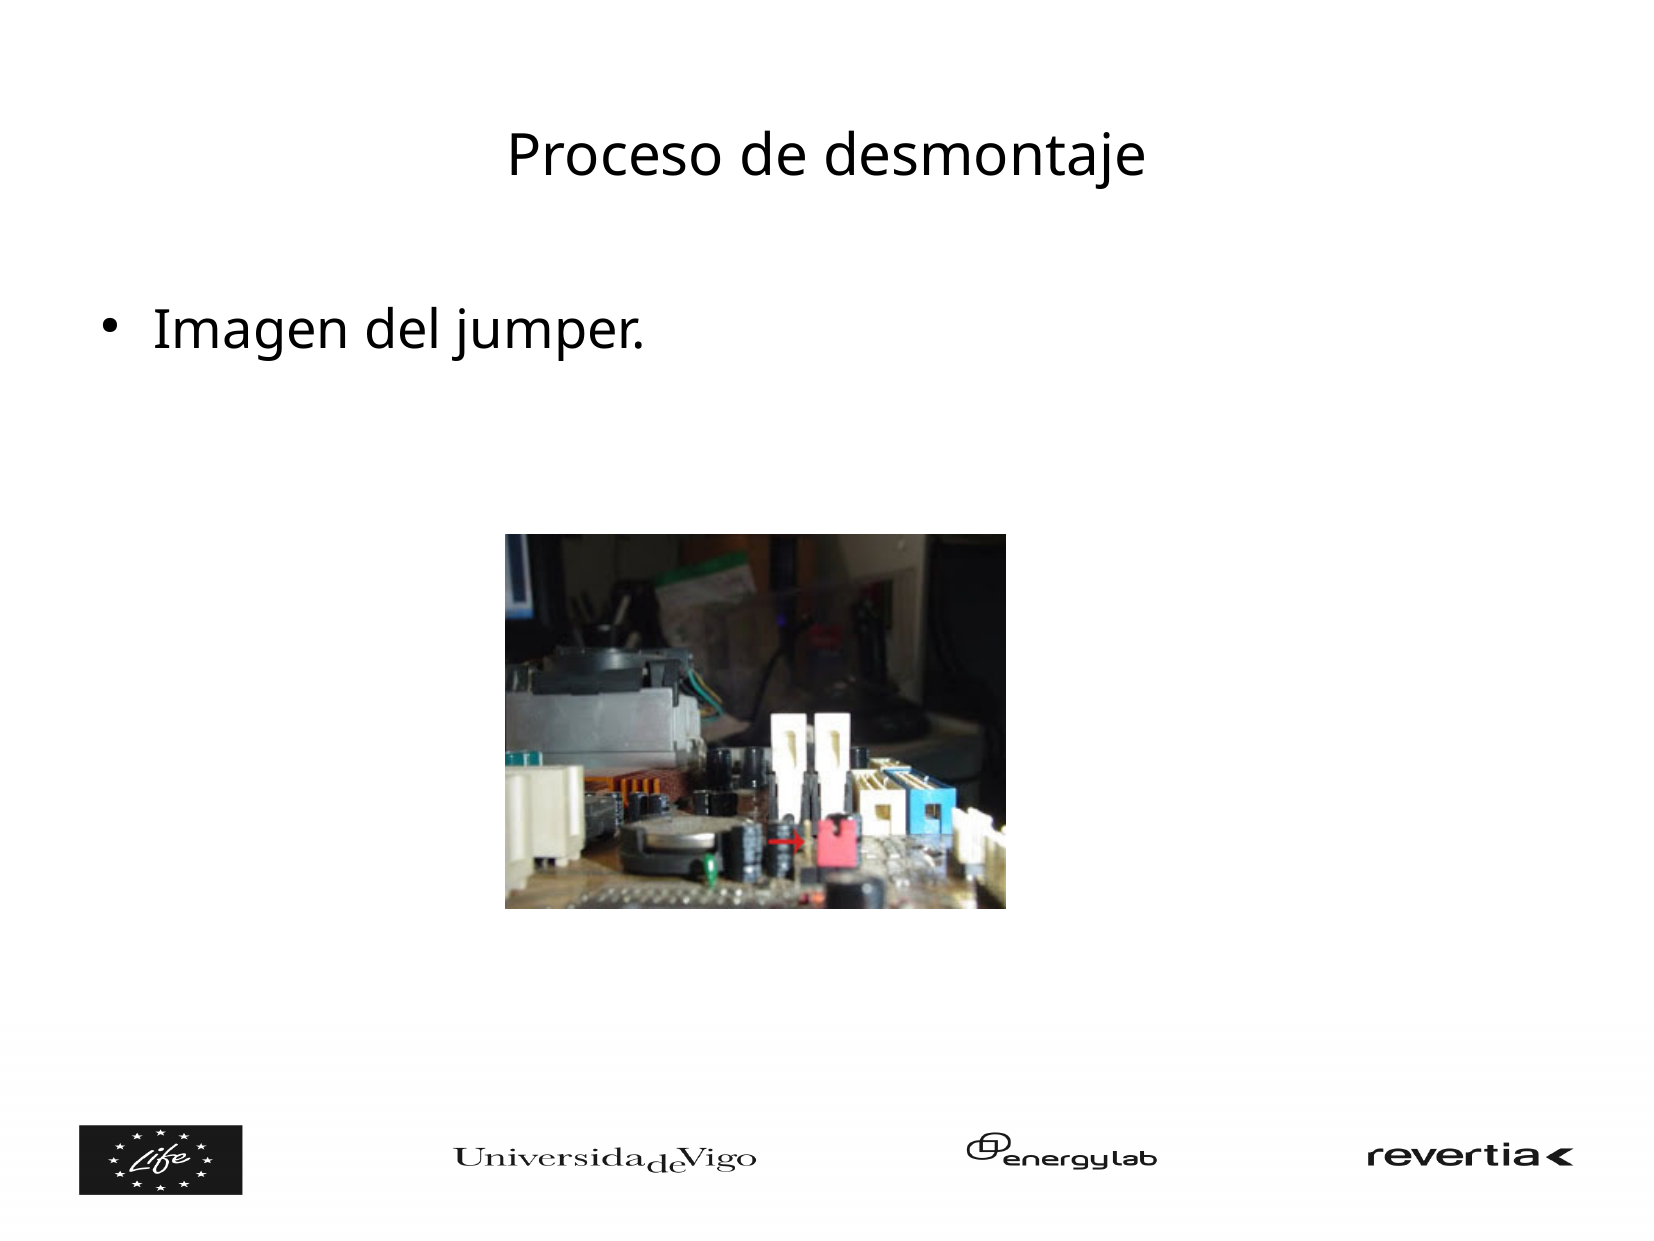

# Proceso de desmontaje
Imagen del jumper.